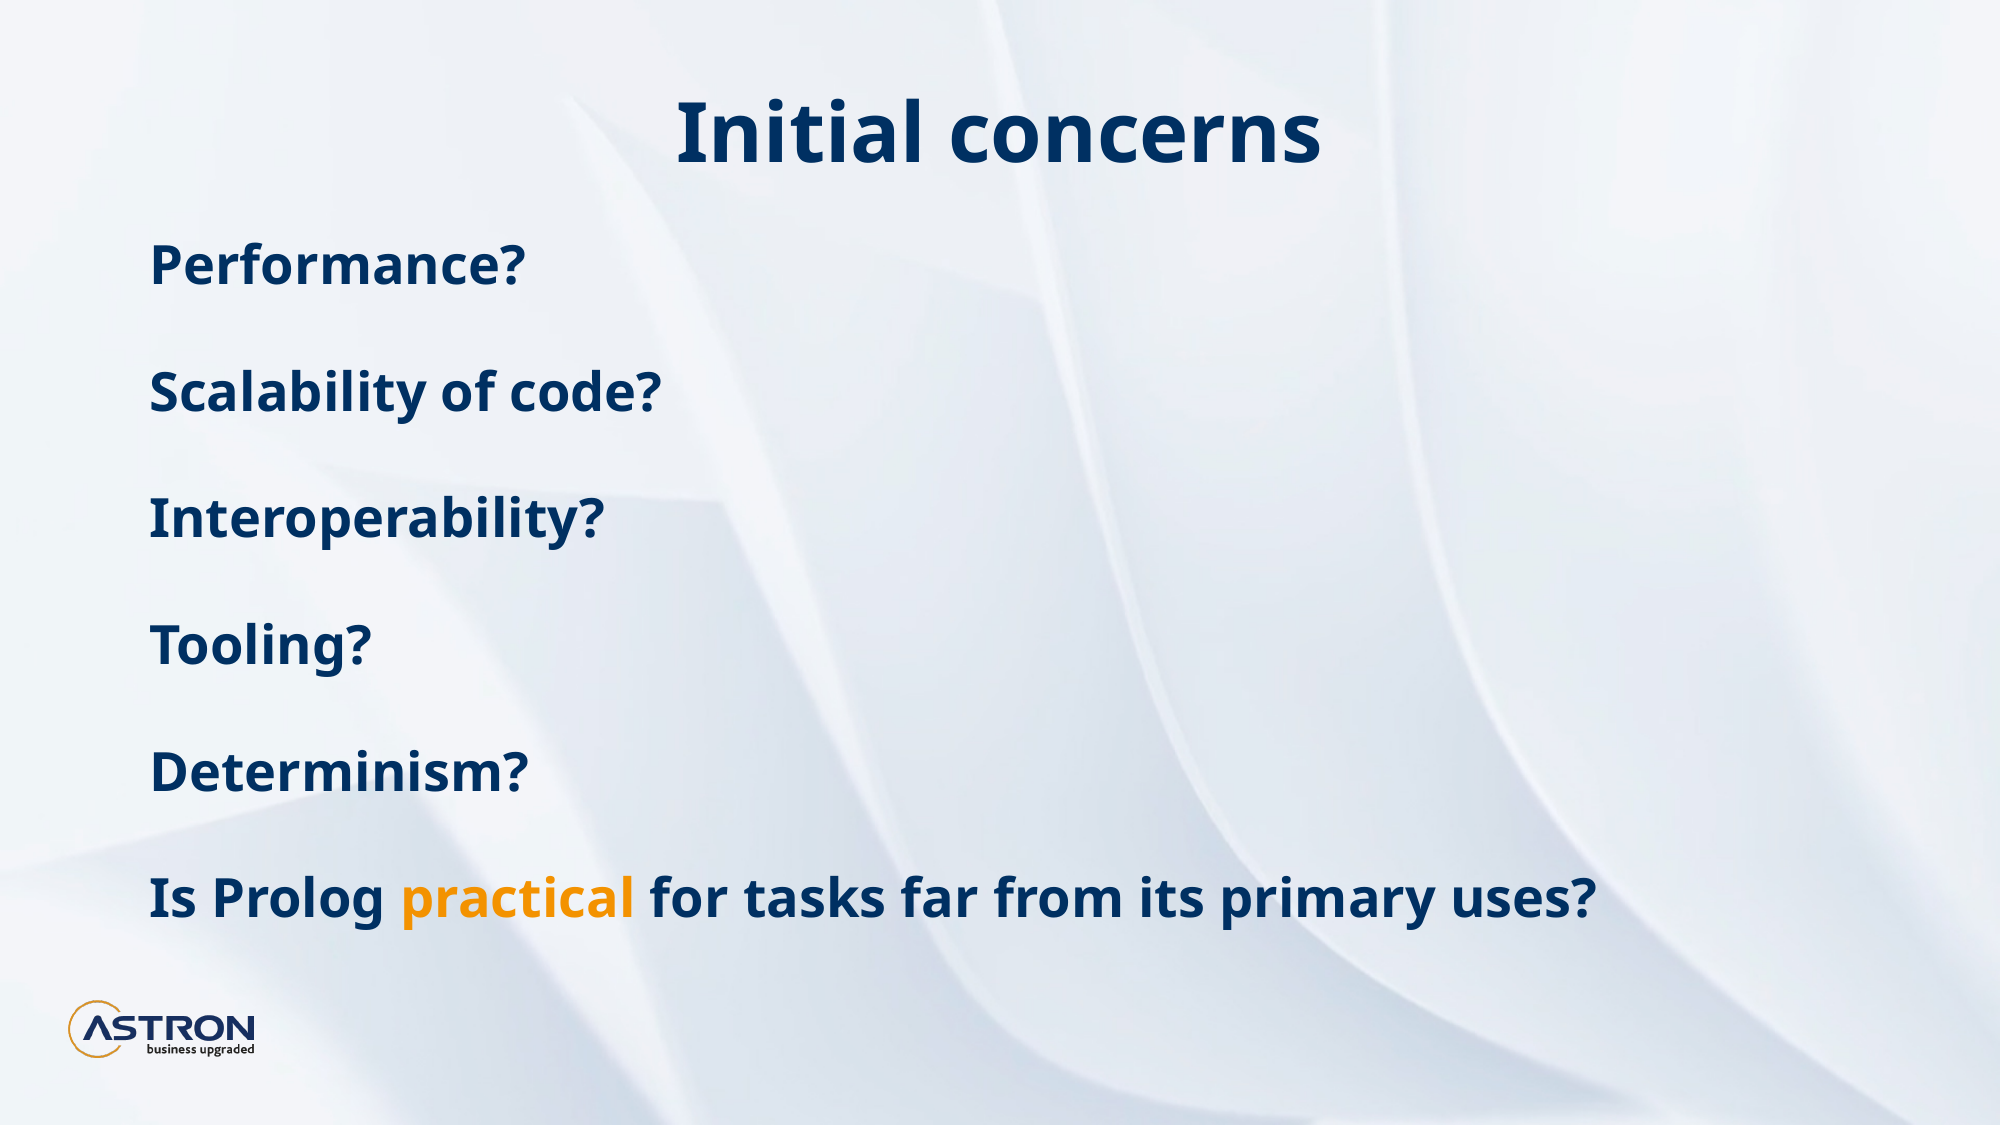

# Initial concerns
Performance?
Scalability of code?
Interoperability?
Tooling?
Determinism?
Is Prolog practical for tasks far from its primary uses?